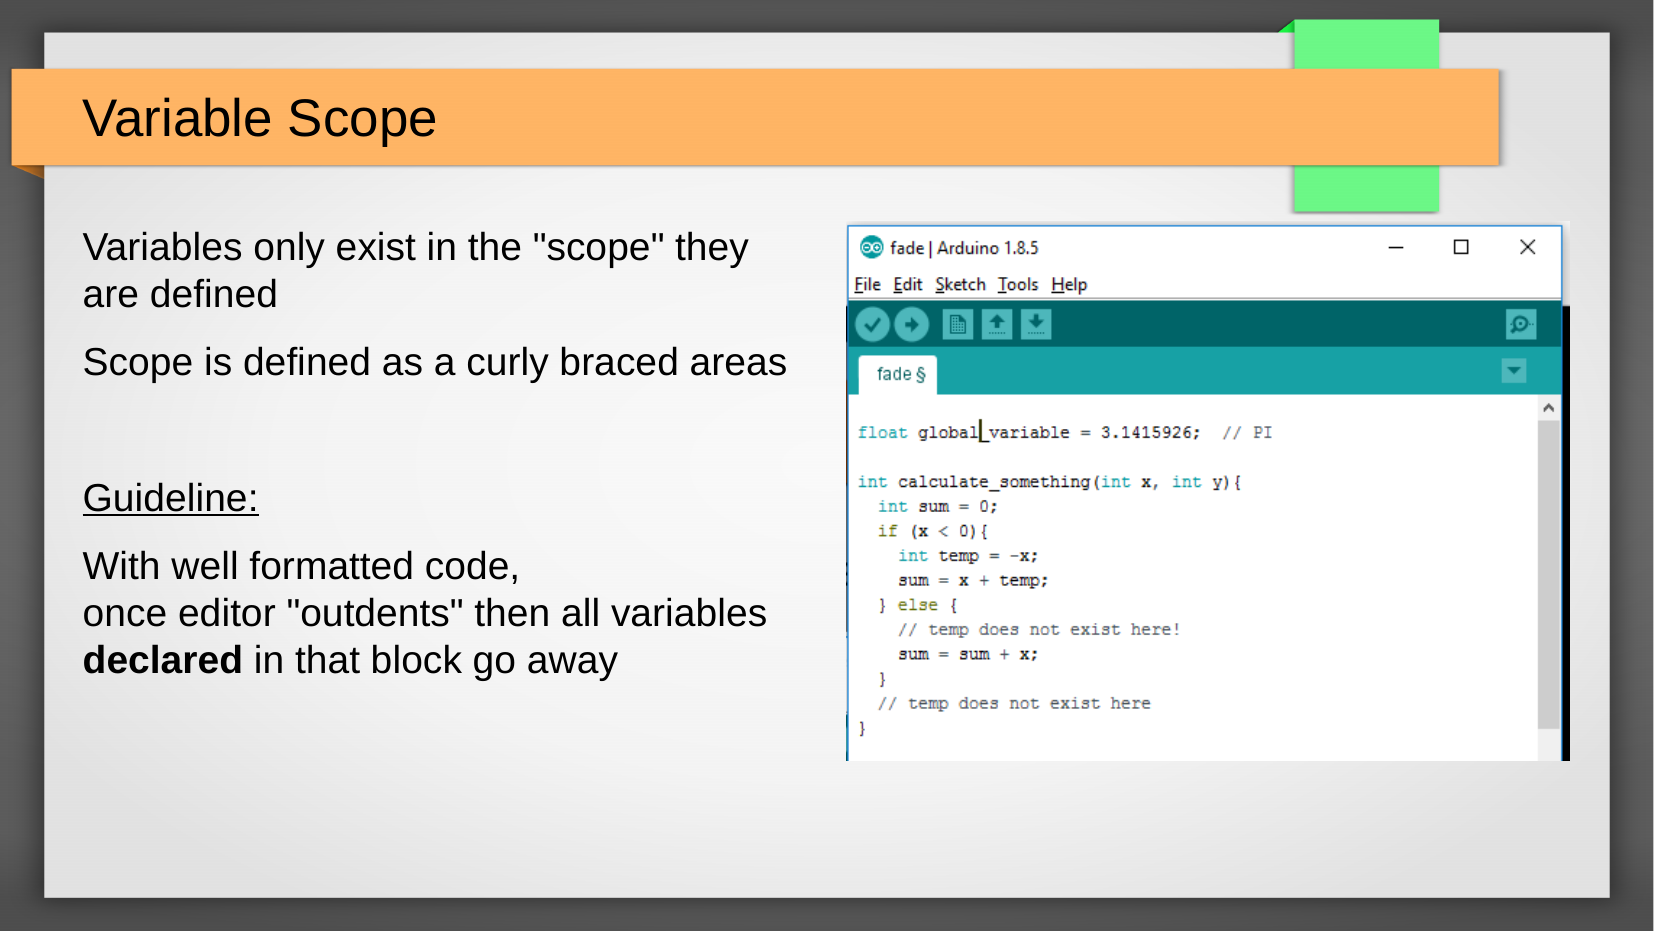

# Variable Scope
Variables only exist in the "scope" they are defined
Scope is defined as a curly braced areas
Guideline:
With well formatted code,
once editor "outdents" then all variables
declared in that block go away